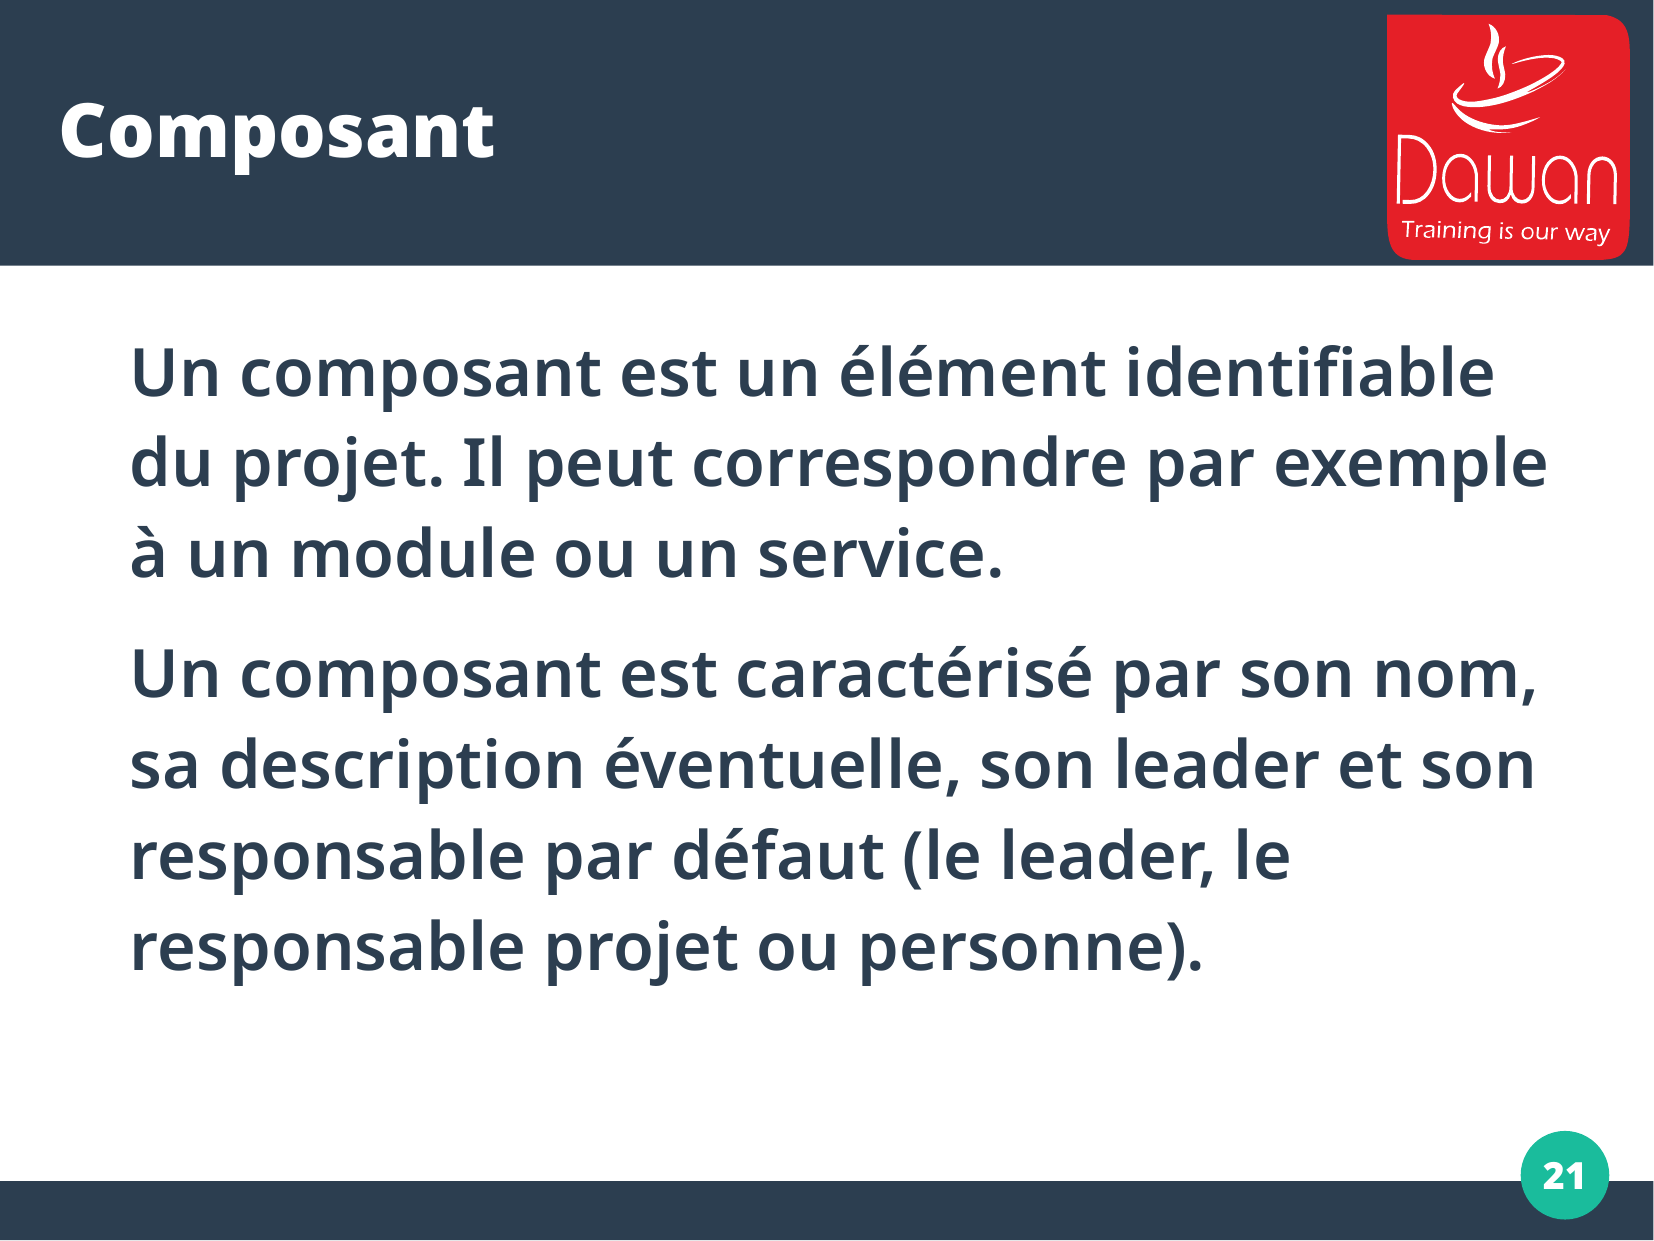

# Composant
Un composant est un élément identifiable du projet. Il peut correspondre par exemple à un module ou un service.
Un composant est caractérisé par son nom, sa description éventuelle, son leader et son responsable par défaut (le leader, le responsable projet ou personne).
21